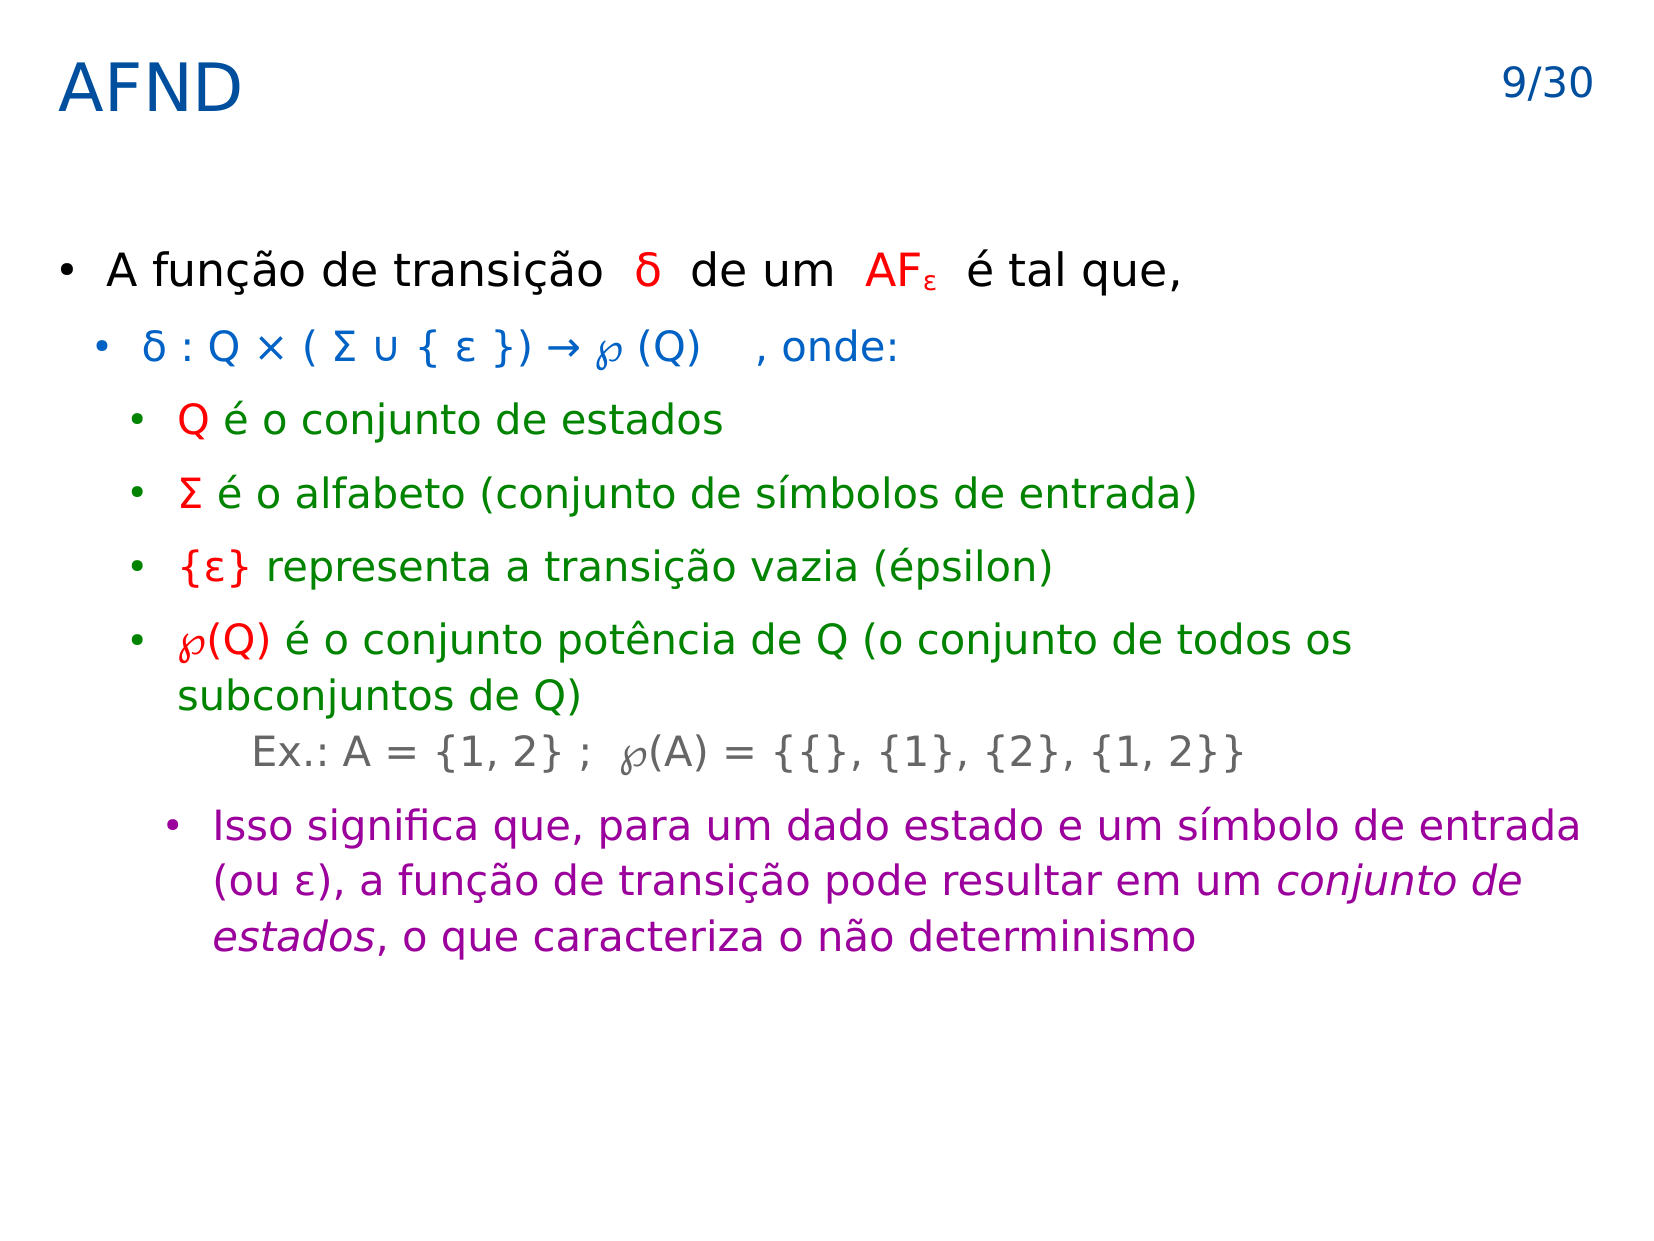

# AFND
9
A função de transição δ de um AFε é tal que,
δ : Q × ( Σ ∪ { ε }) → ℘ (Q) , onde:
Q é o conjunto de estados
Σ é o alfabeto (conjunto de símbolos de entrada)
{ε} representa a transição vazia (épsilon)
℘(Q) é o conjunto potência de Q (o conjunto de todos os subconjuntos de Q)
	Ex.: A = {1, 2} ; ℘(A) = {{}, {1}, {2}, {1, 2}}
Isso significa que, para um dado estado e um símbolo de entrada (ou ε), a função de transição pode resultar em um conjunto de estados, o que caracteriza o não determinismo